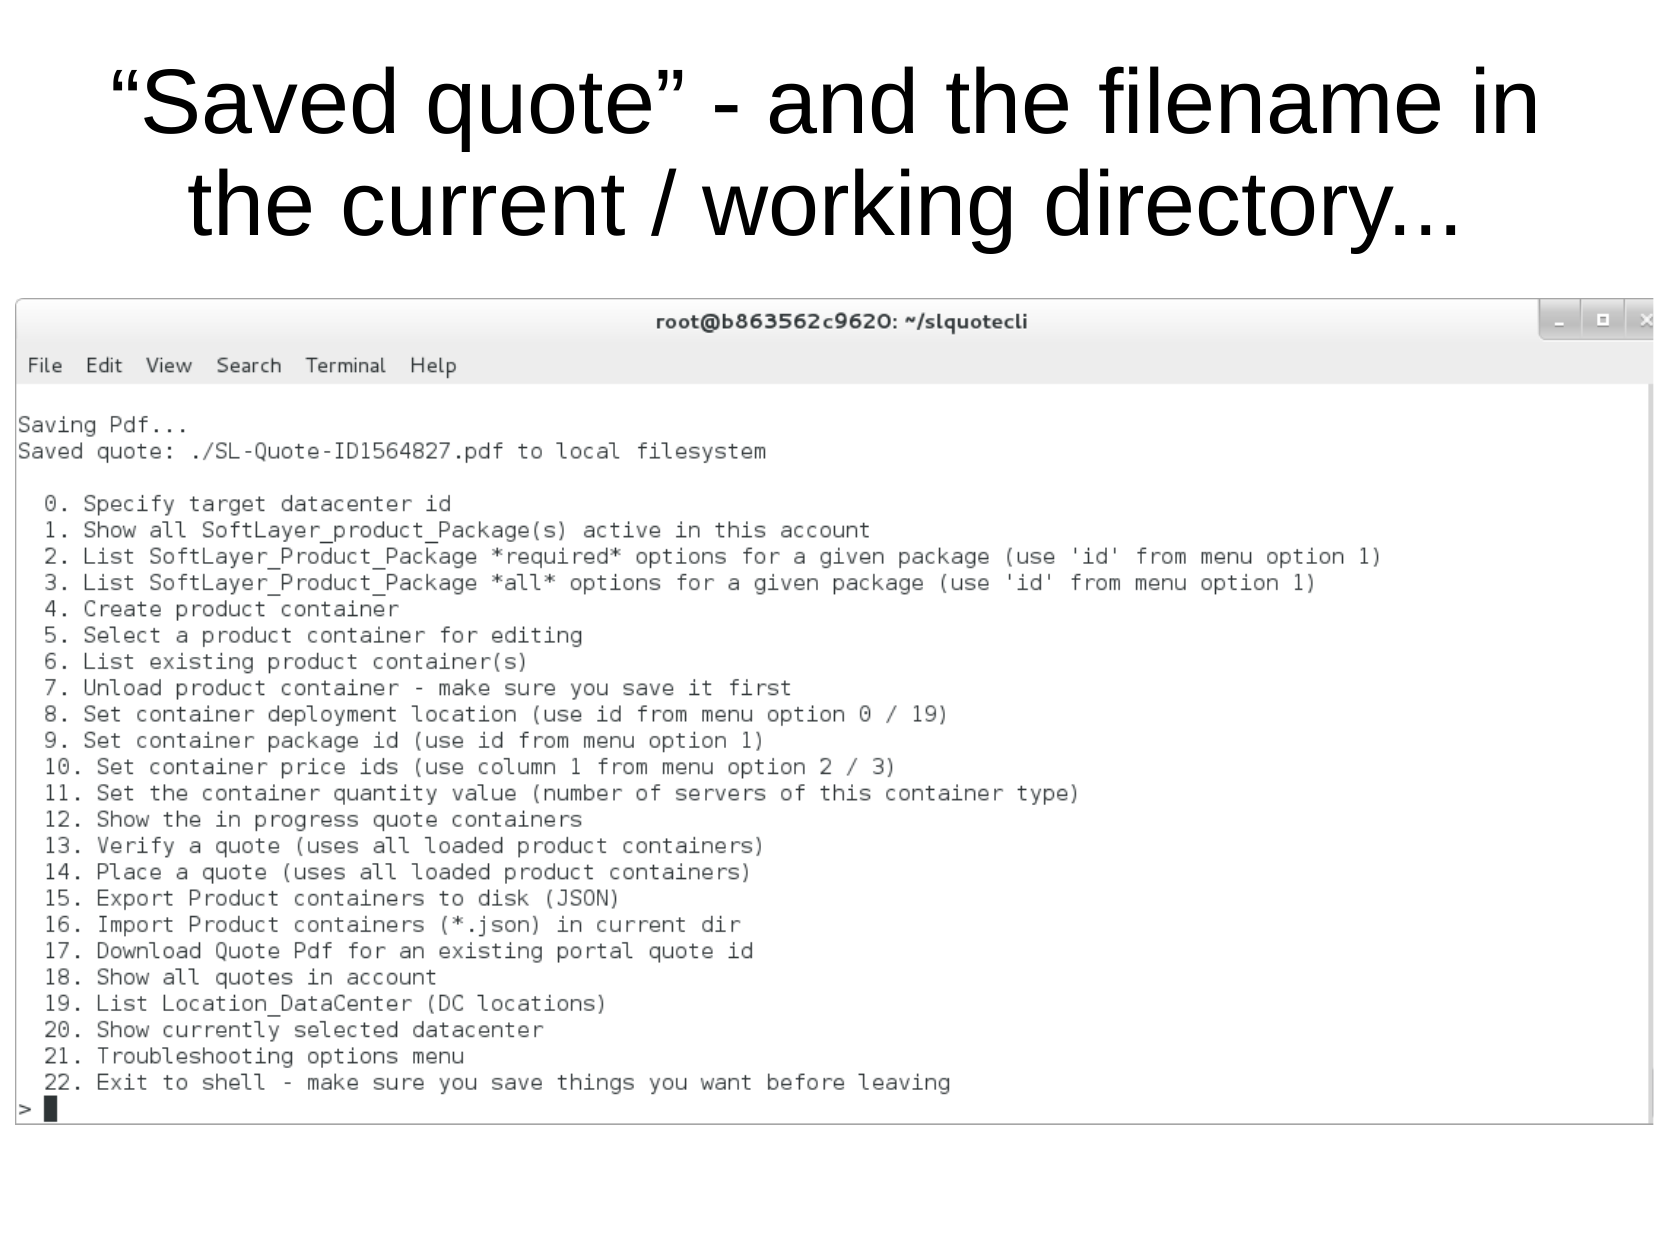

# “Saved quote” - and the filename in the current / working directory...